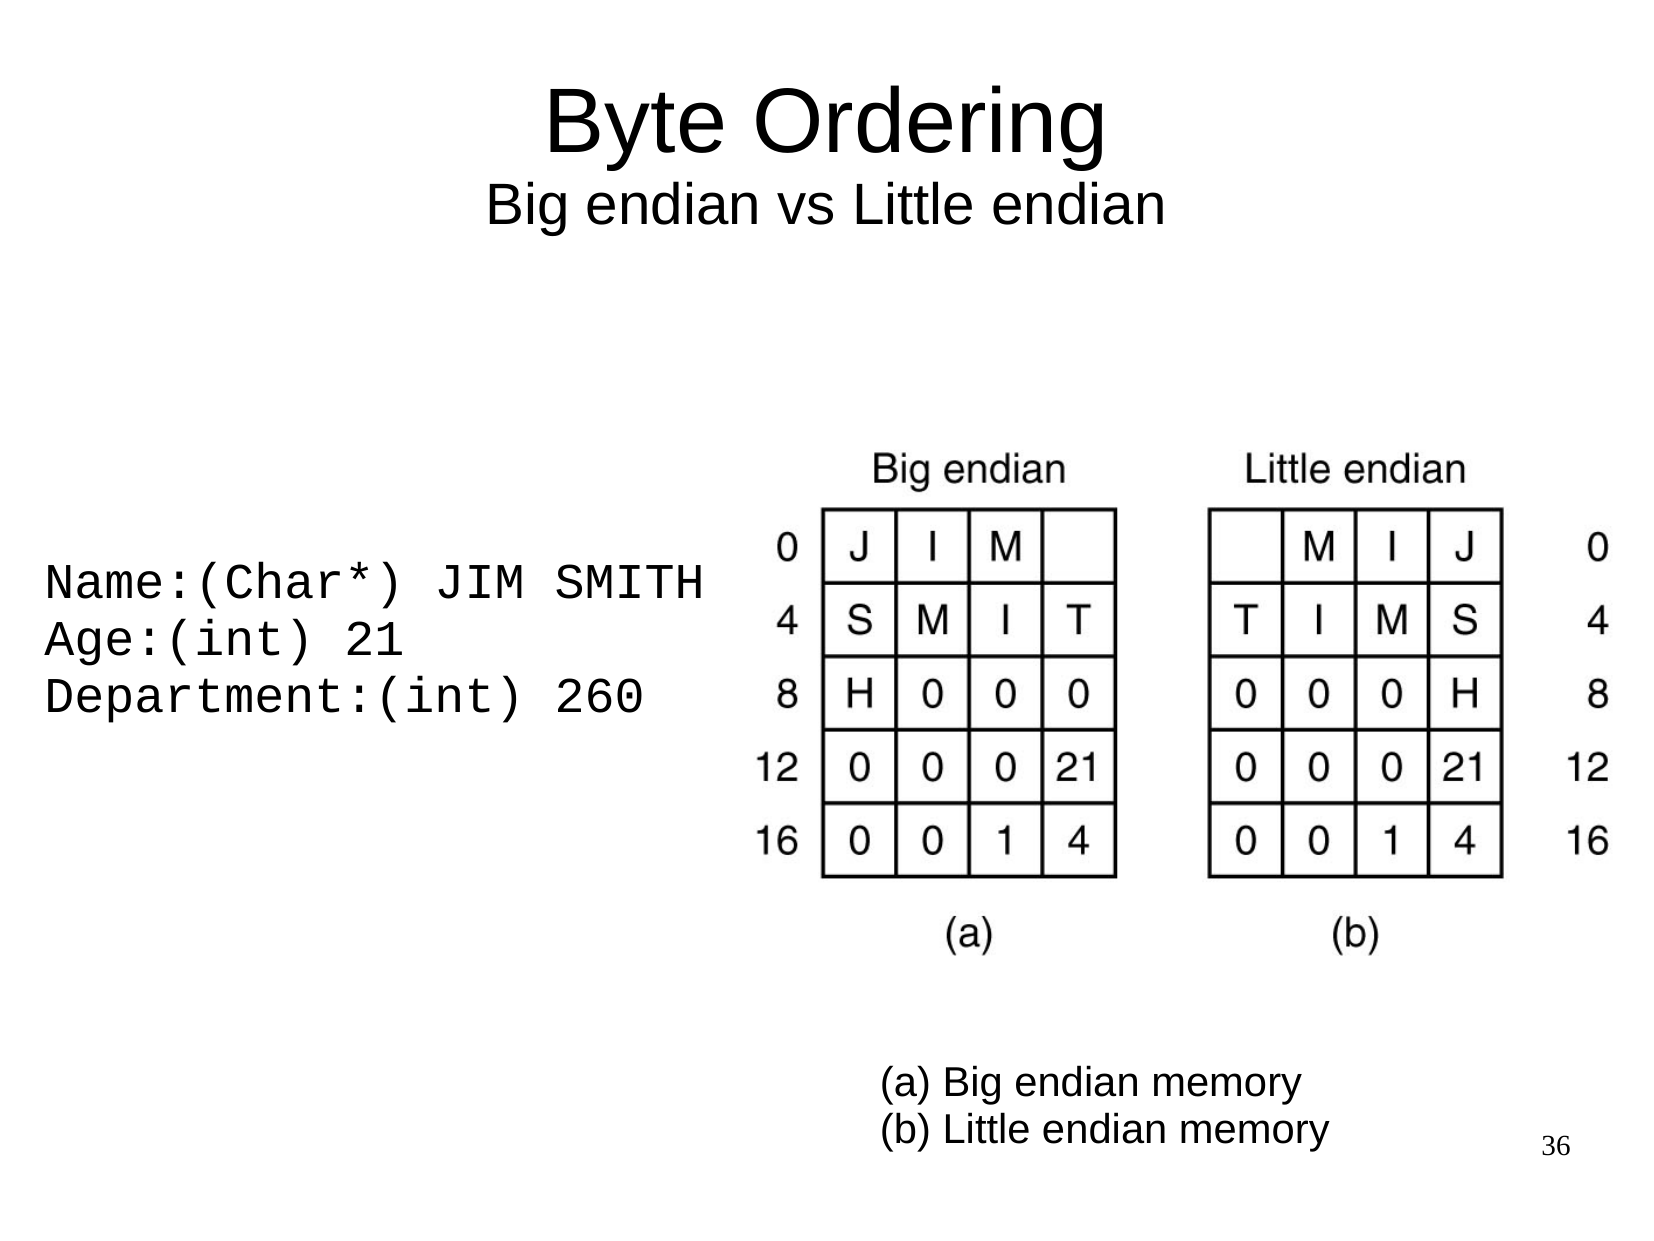

# Byte Ordering Big endian vs Little endian
Name:(Char*) JIM SMITH
Age:(int) 21
Department:(int) 260
(a) Big endian memory
(b) Little endian memory
36